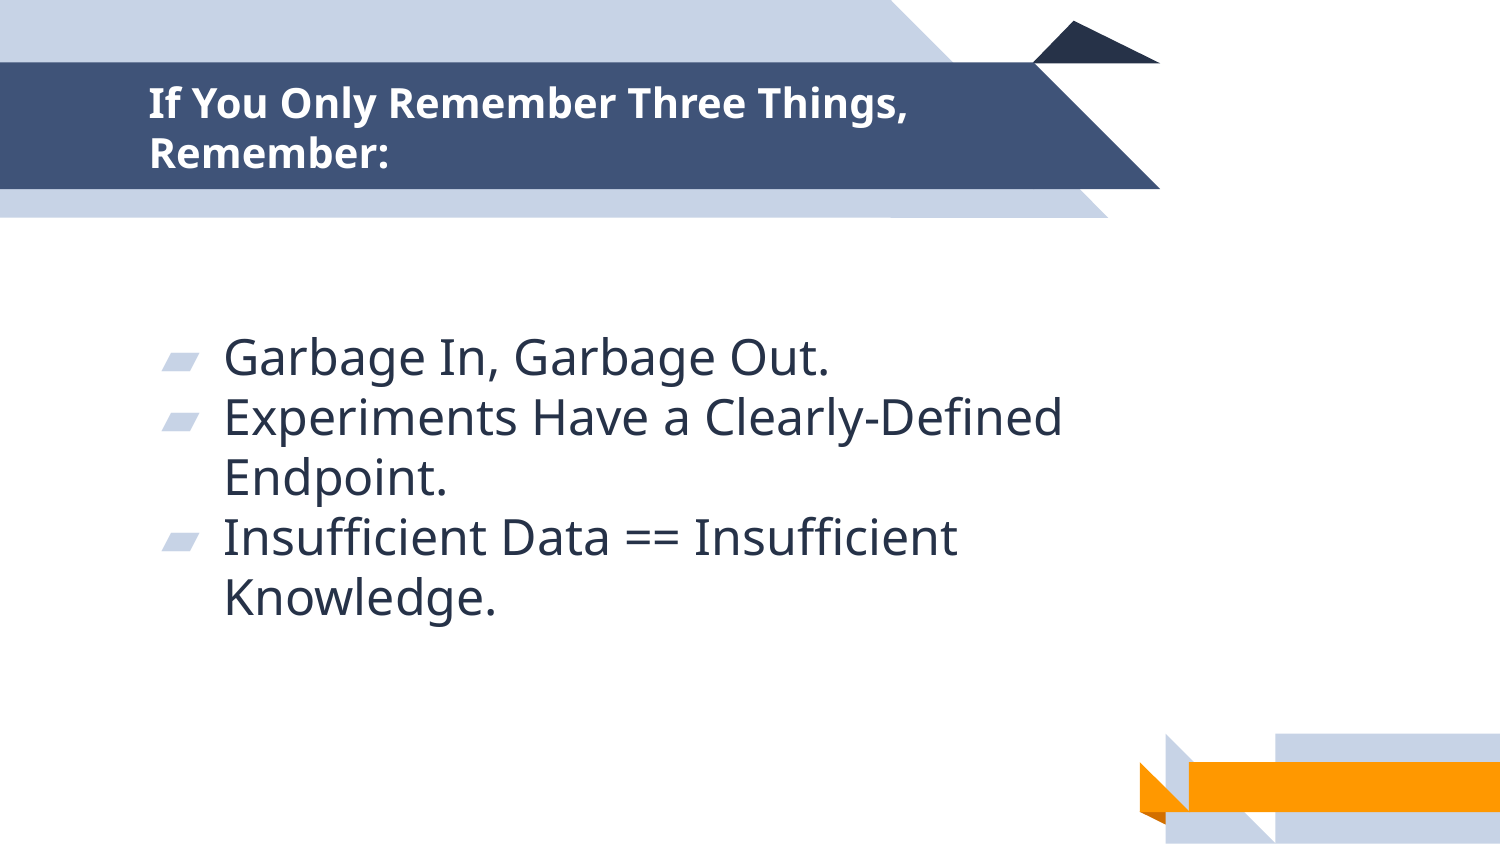

# If You Only Remember Three Things, Remember:
Garbage In, Garbage Out.
Experiments Have a Clearly-Defined Endpoint.
Insufficient Data == Insufficient Knowledge.